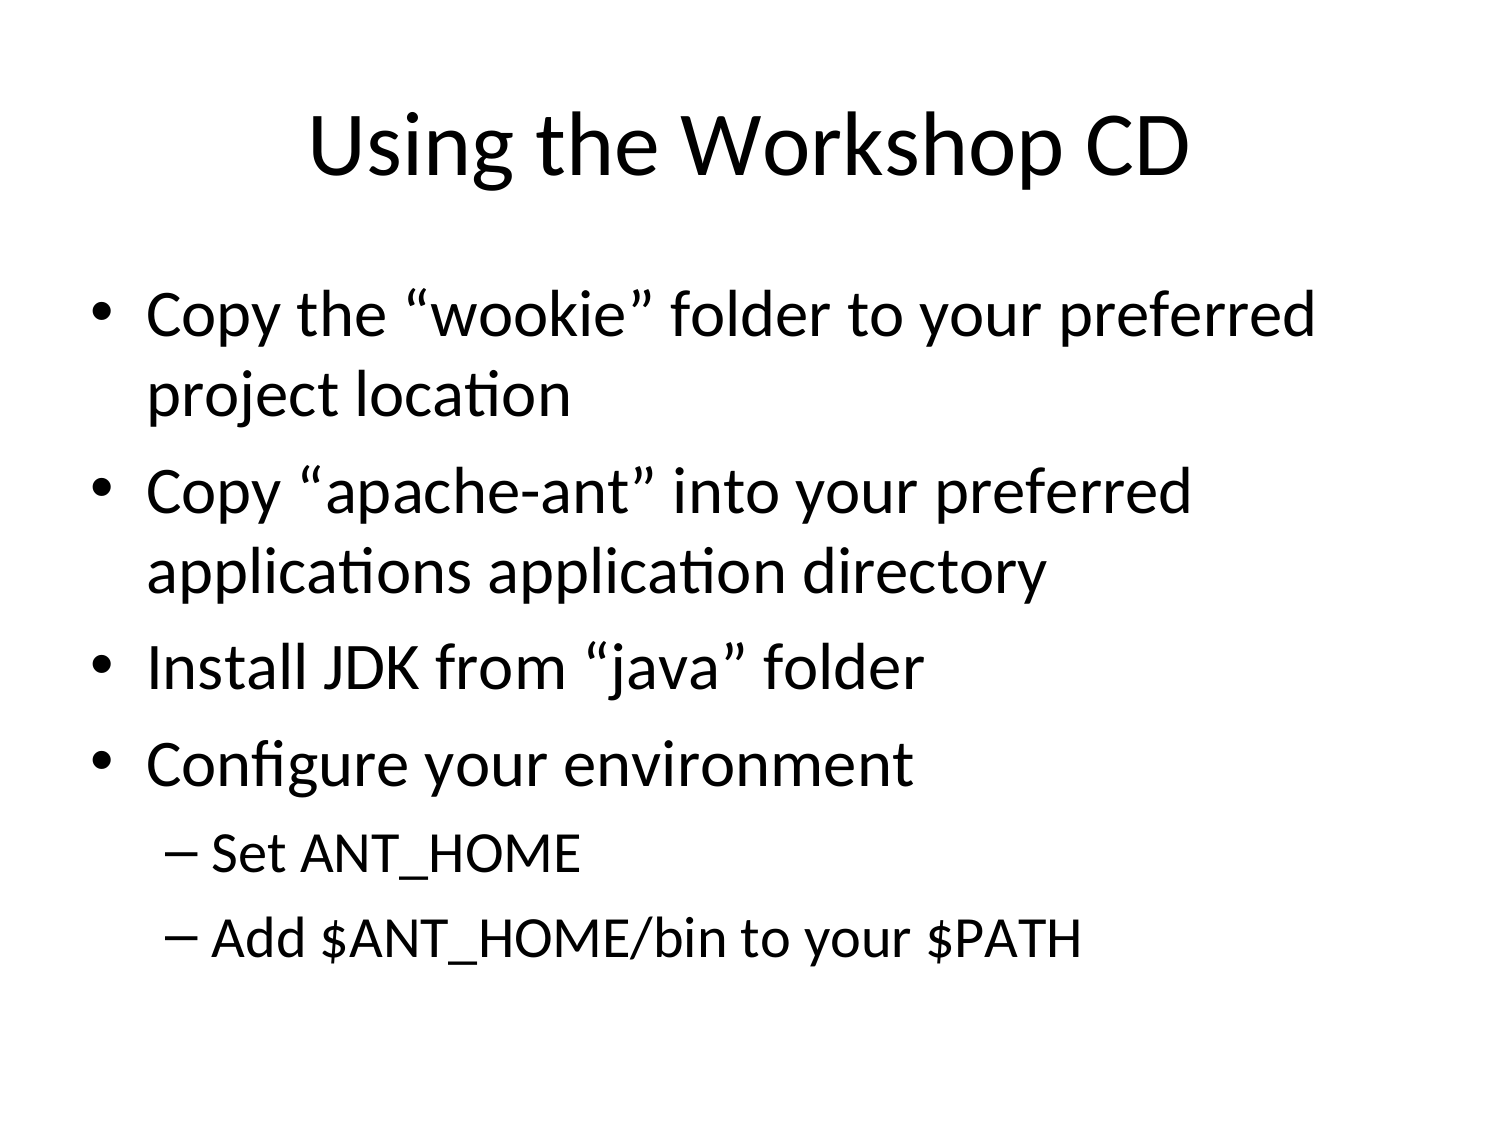

# Using the Workshop CD
Copy the “wookie” folder to your preferred project location
Copy “apache-ant” into your preferred applications application directory
Install JDK from “java” folder
Configure your environment
Set ANT_HOME
Add $ANT_HOME/bin to your $PATH